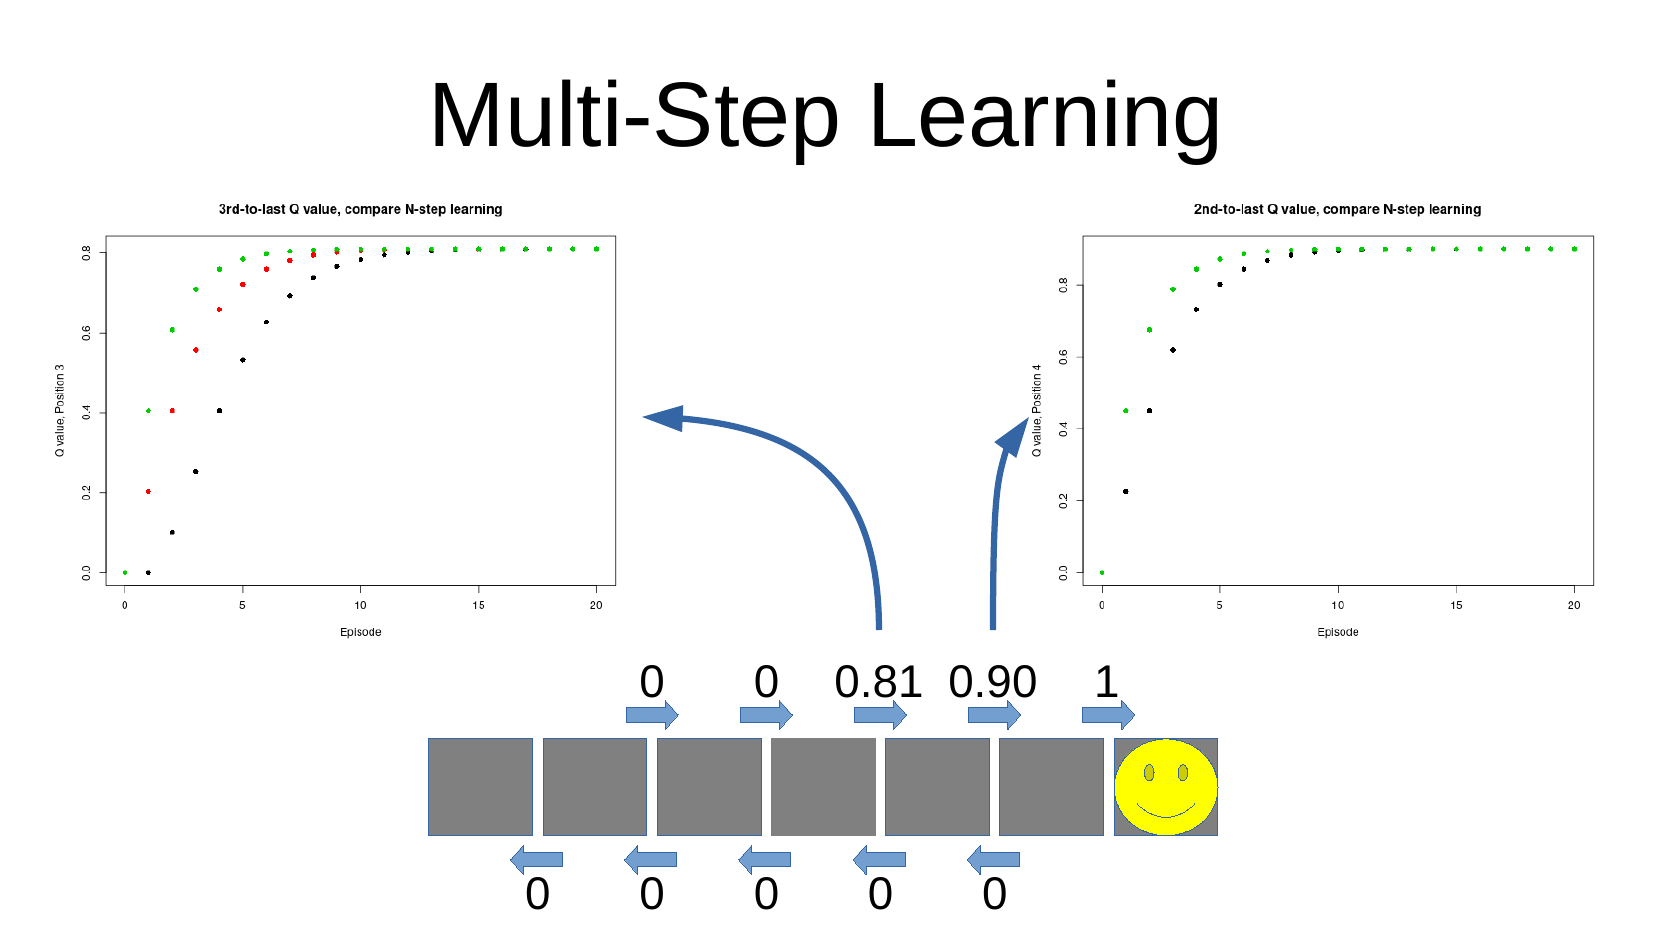

Multi-Step Learning
0.81
0.90
# 1
0
0
0
0
0
0
0